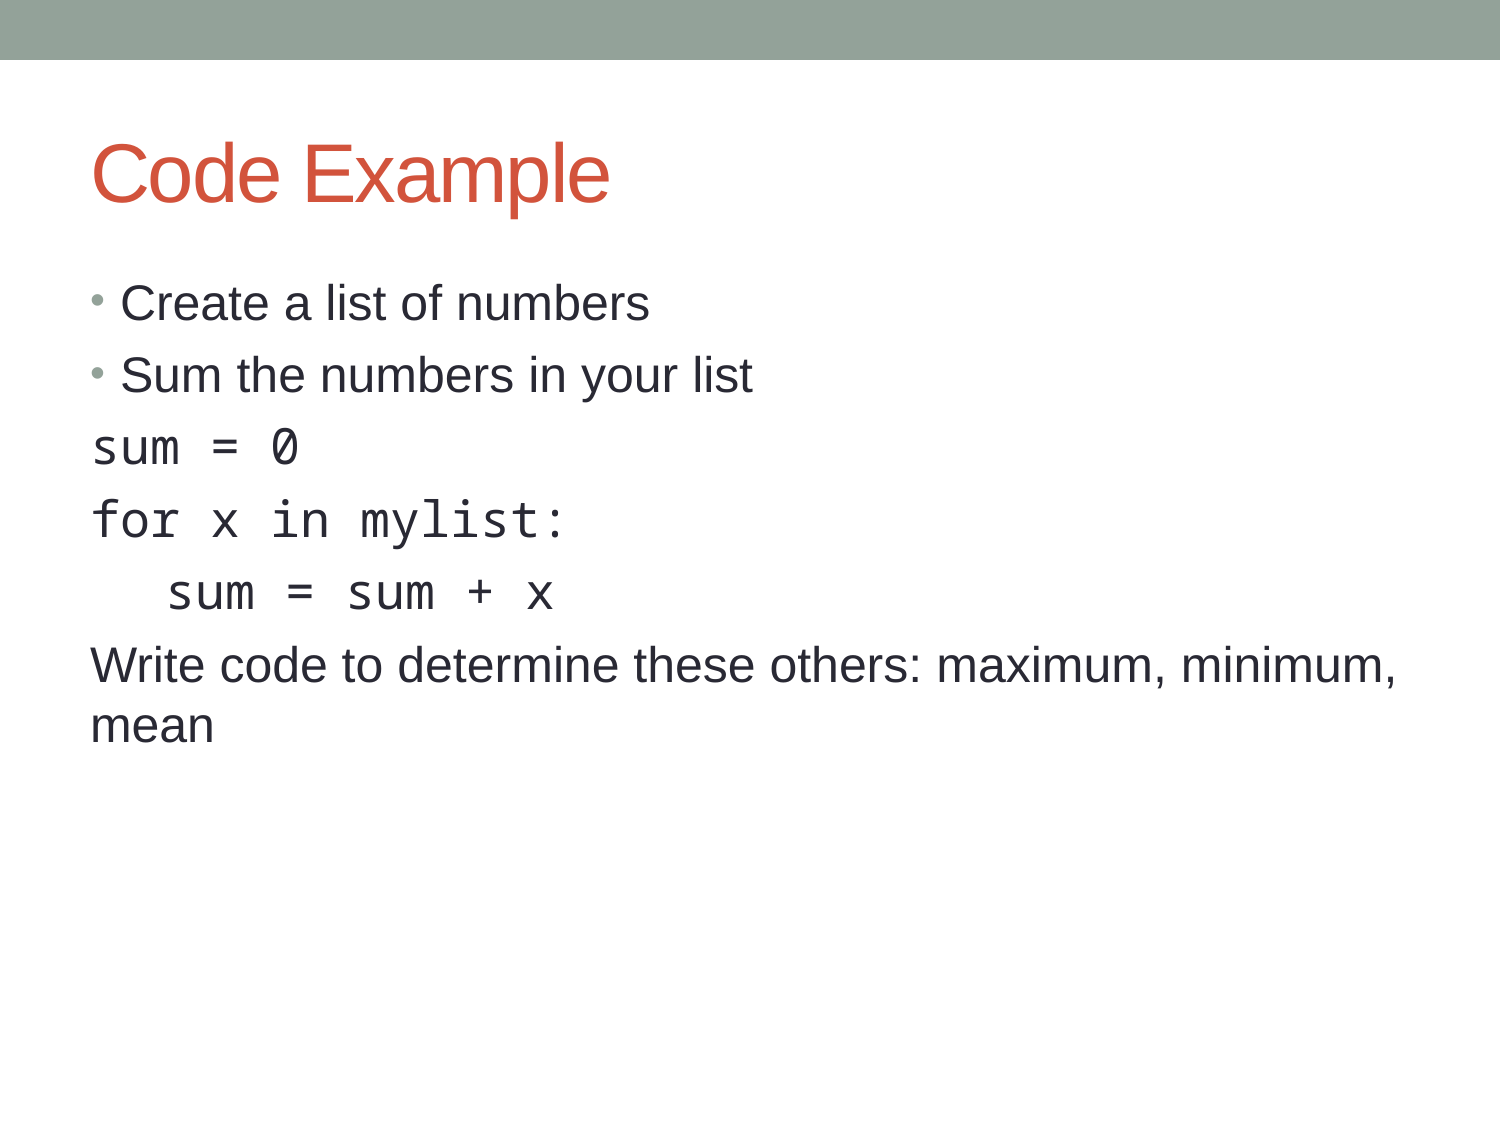

# Code Example
Create a list of numbers
Sum the numbers in your list
sum = 0
for x in mylist:
	sum = sum + x
Write code to determine these others: maximum, minimum, mean